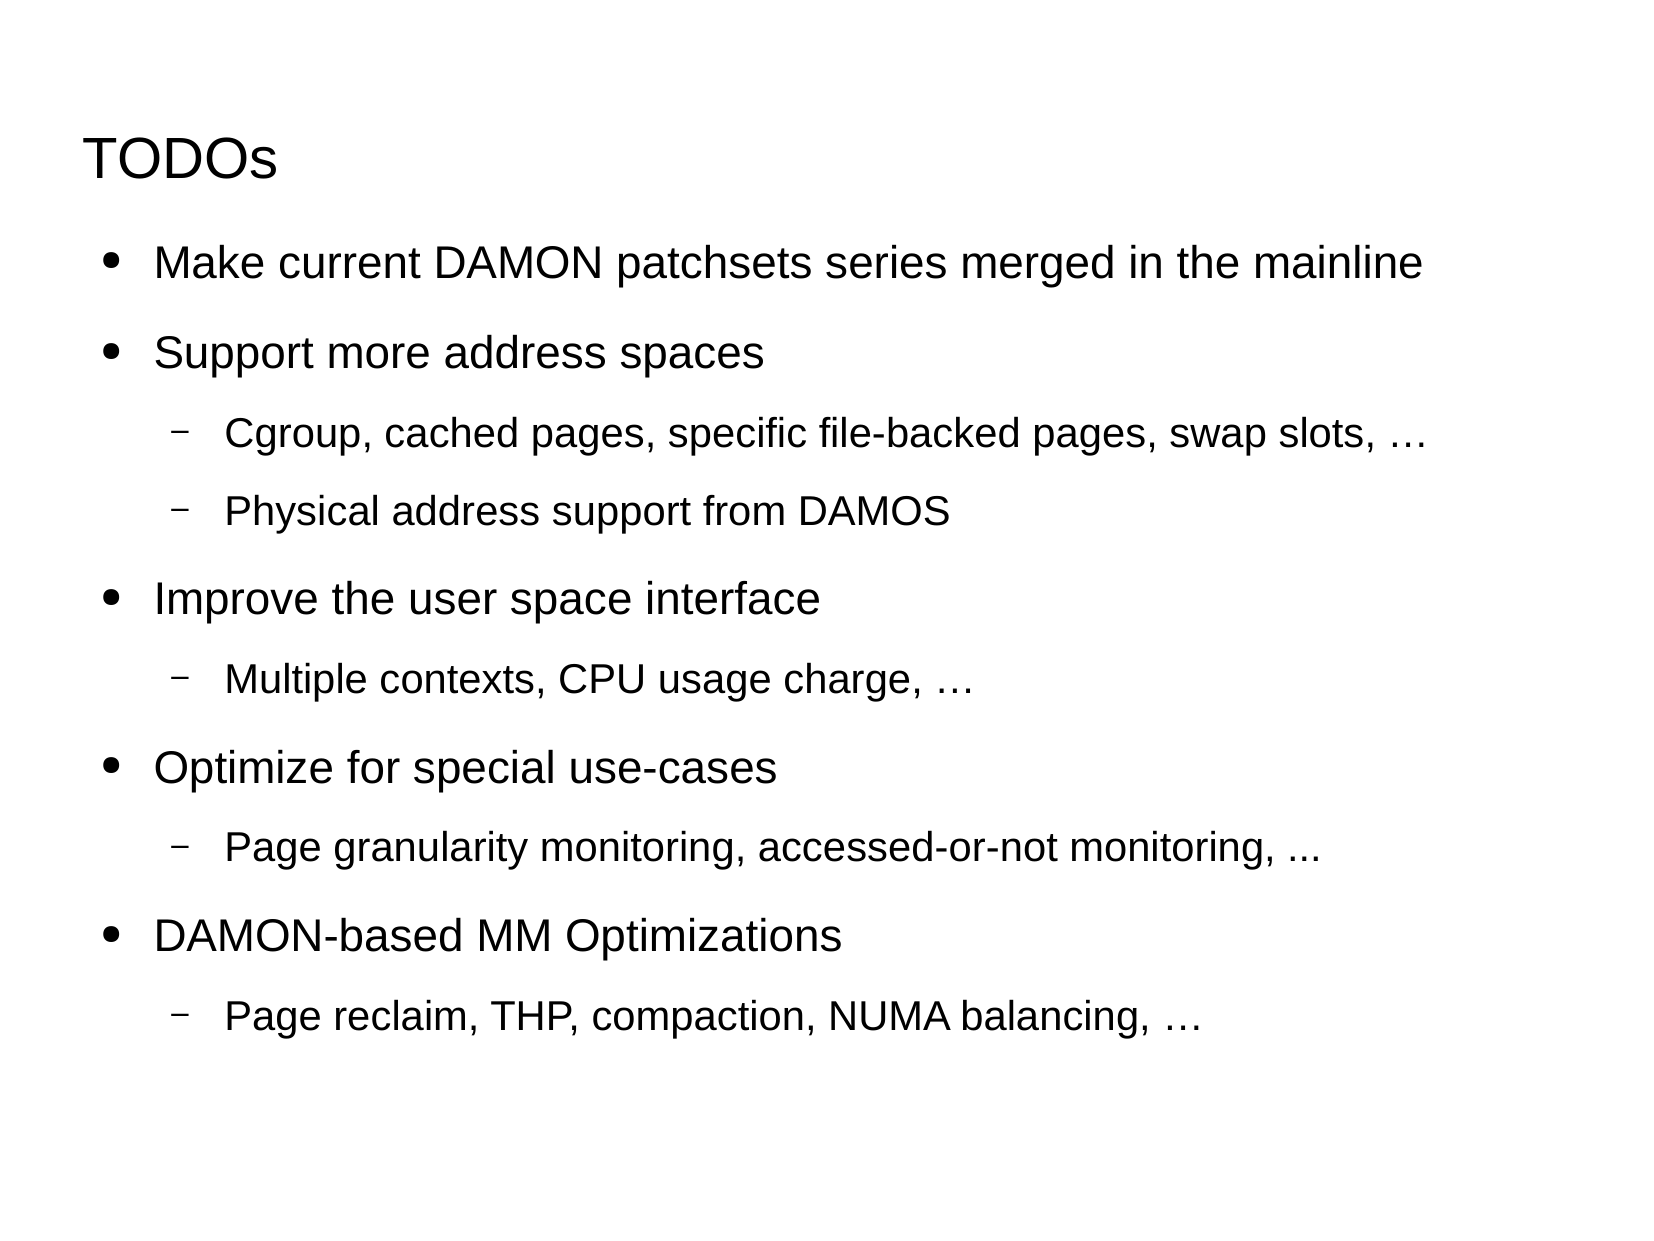

# TODOs
Make current DAMON patchsets series merged in the mainline
Support more address spaces
Cgroup, cached pages, specific file-backed pages, swap slots, …
Physical address support from DAMOS
Improve the user space interface
Multiple contexts, CPU usage charge, …
Optimize for special use-cases
Page granularity monitoring, accessed-or-not monitoring, ...
DAMON-based MM Optimizations
Page reclaim, THP, compaction, NUMA balancing, …